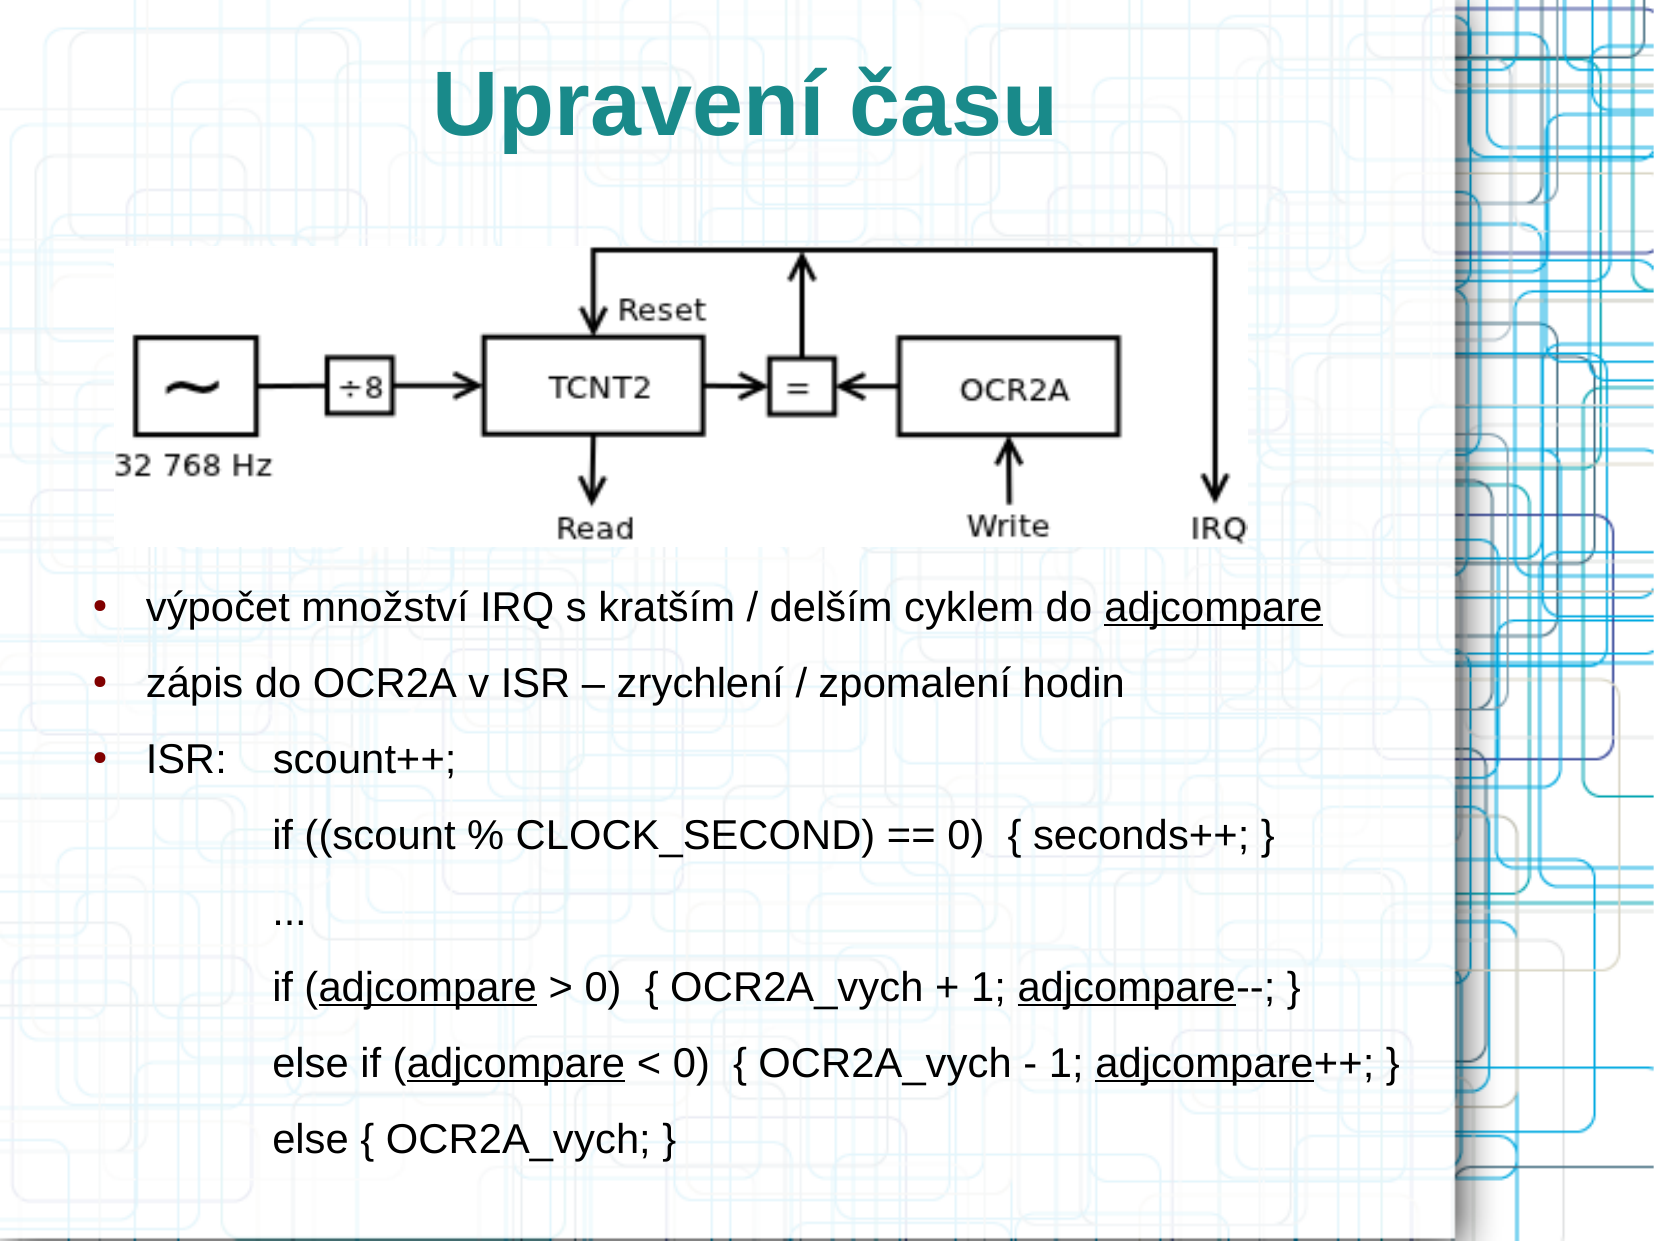

# Upravení času
výpočet množství IRQ s kratším / delším cyklem do adjcompare
zápis do OCR2A v ISR – zrychlení / zpomalení hodin
ISR: scount++;
 if ((scount % CLOCK_SECOND) == 0) { seconds++; }
 ...
 if (adjcompare > 0) { OCR2A_vych + 1; adjcompare--; }
 else if (adjcompare < 0) { OCR2A_vych - 1; adjcompare++; }
 else { OCR2A_vych; }